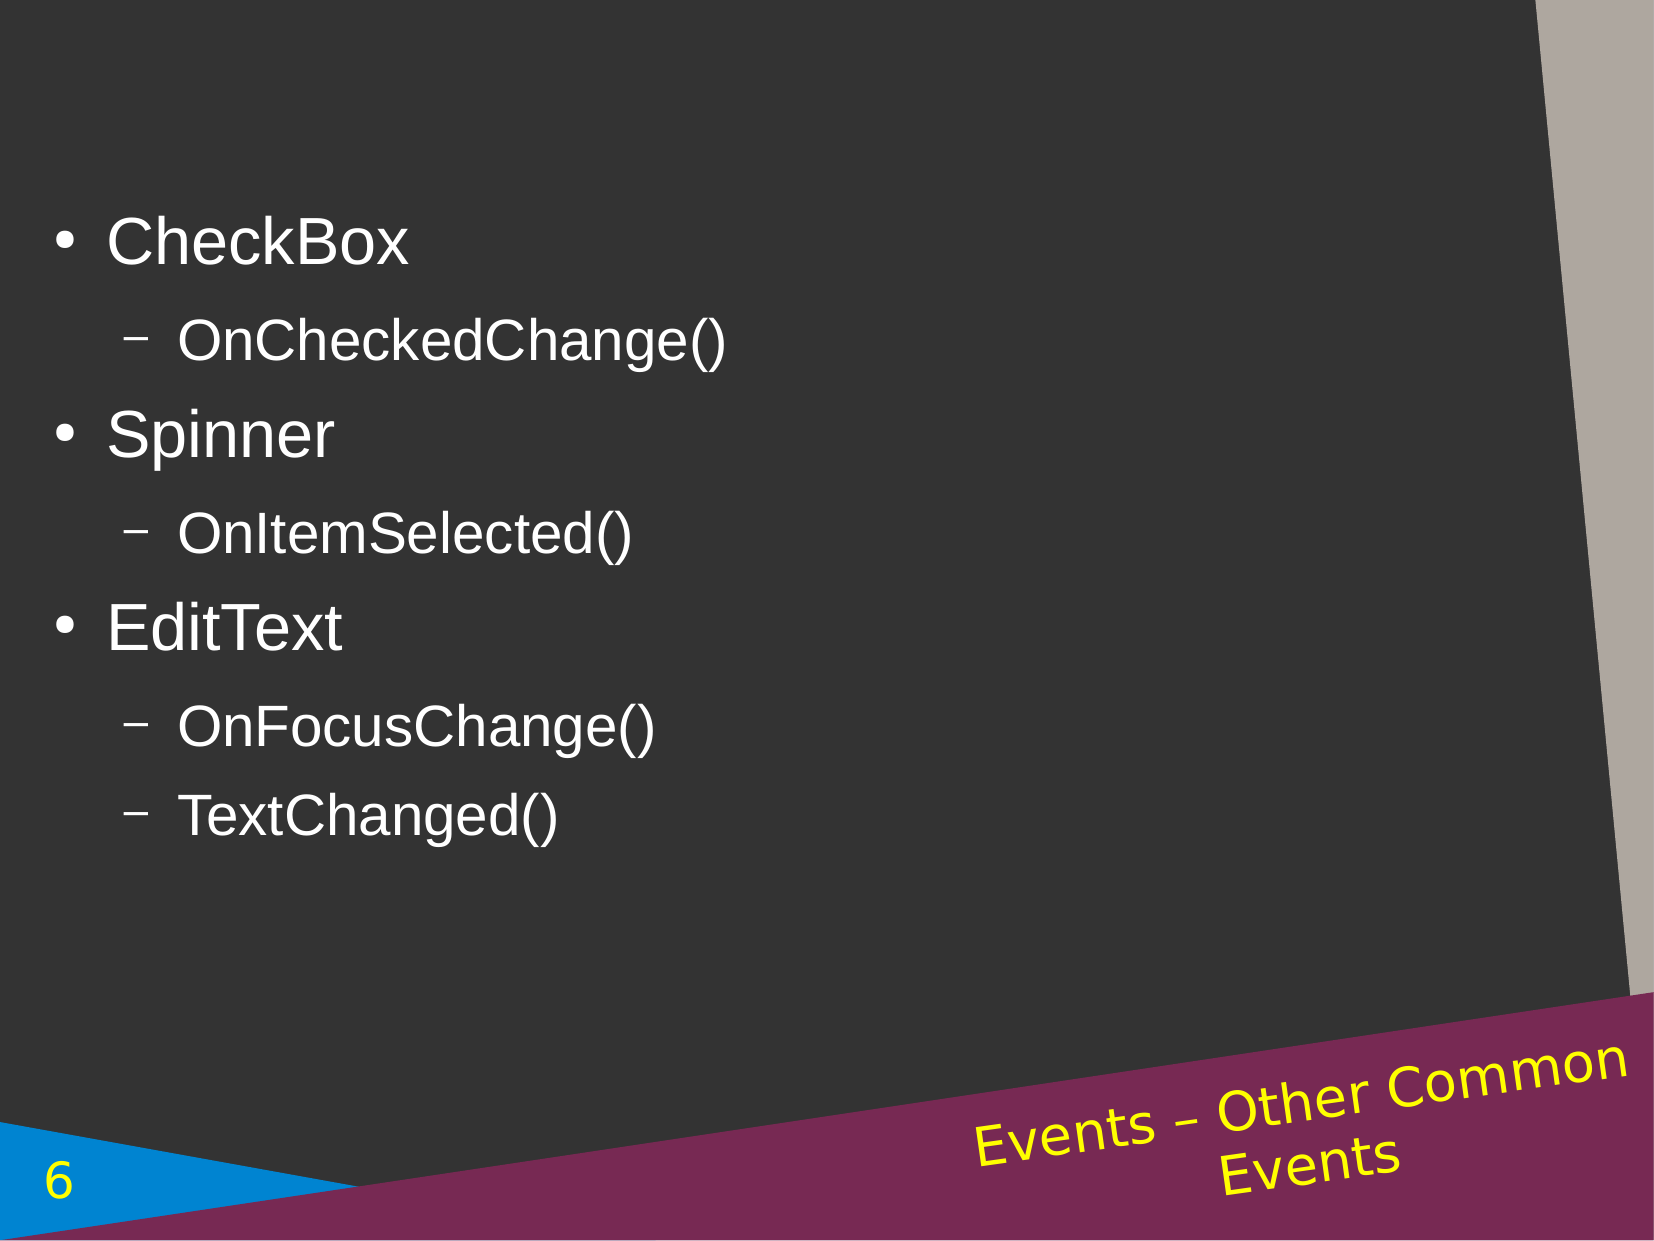

CheckBox
OnCheckedChange()
Spinner
OnItemSelected()
EditText
OnFocusChange()
TextChanged()
# Events – Other Common Events
6